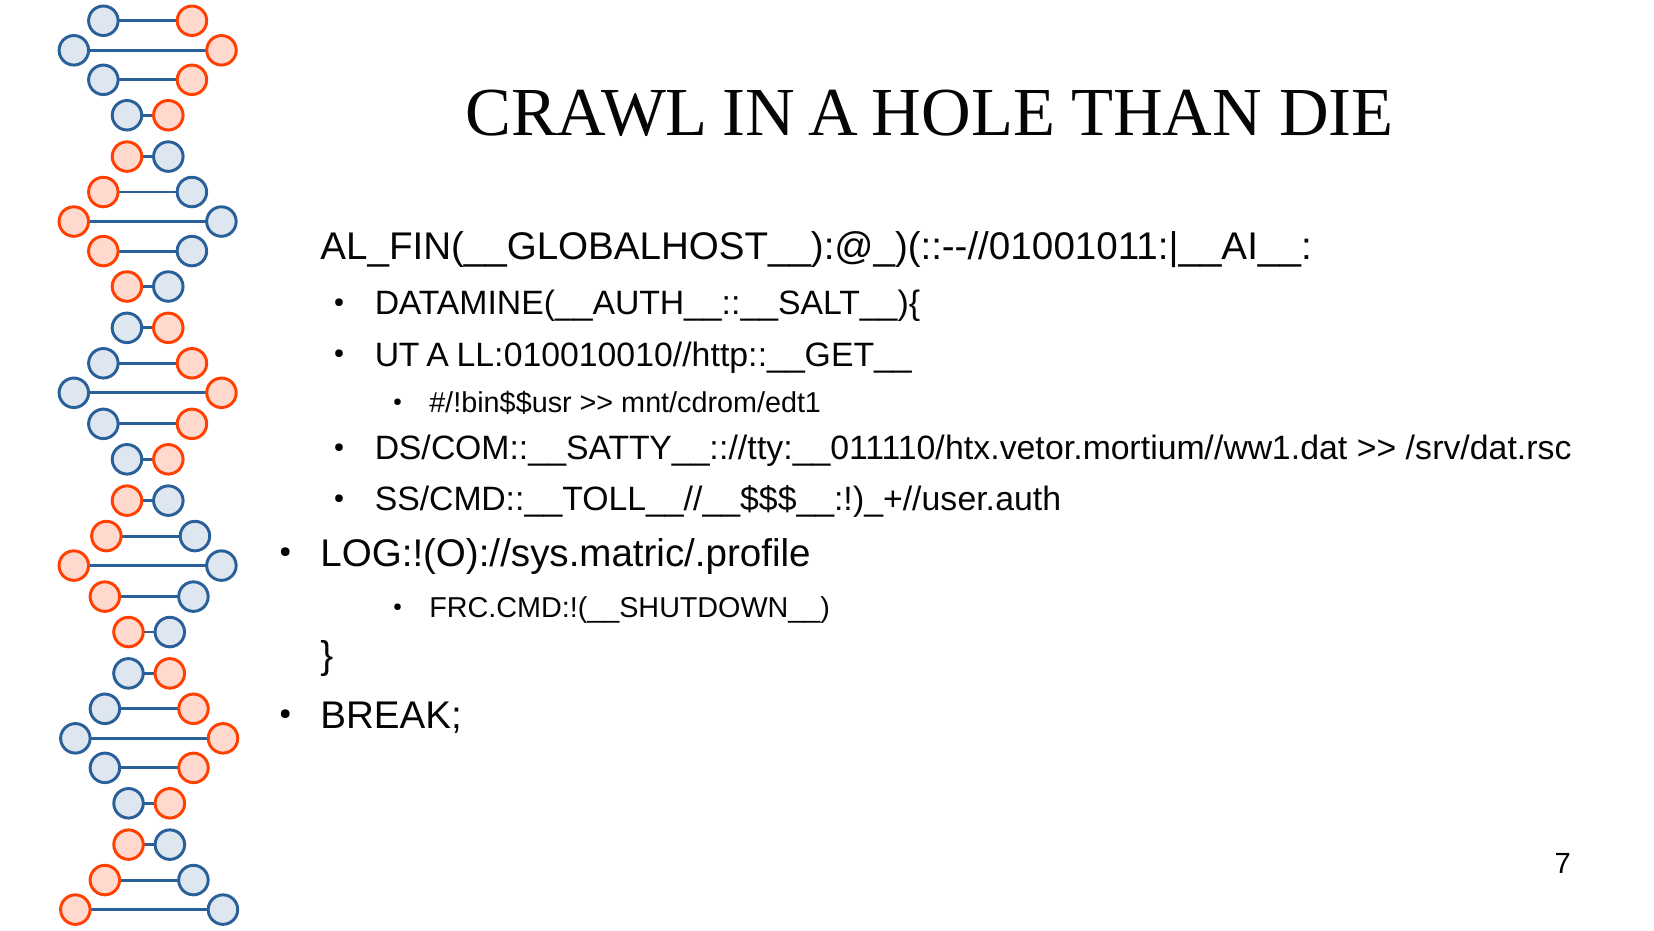

# CRAWL IN A HOLE THAN DIE
AL_FIN(__GLOBALHOST__):@_)(::--//01001011:|__AI__:
DATAMINE(__AUTH__::__SALT__){
UT A LL:010010010//http::__GET__
#/!bin$$usr >> mnt/cdrom/edt1
DS/COM::__SATTY__:://tty:__011110/htx.vetor.mortium//ww1.dat >> /srv/dat.rsc
SS/CMD::__TOLL__//__$$$__:!)_+//user.auth
LOG:!(O)://sys.matric/.profile
FRC.CMD:!(__SHUTDOWN__)
}
BREAK;
7